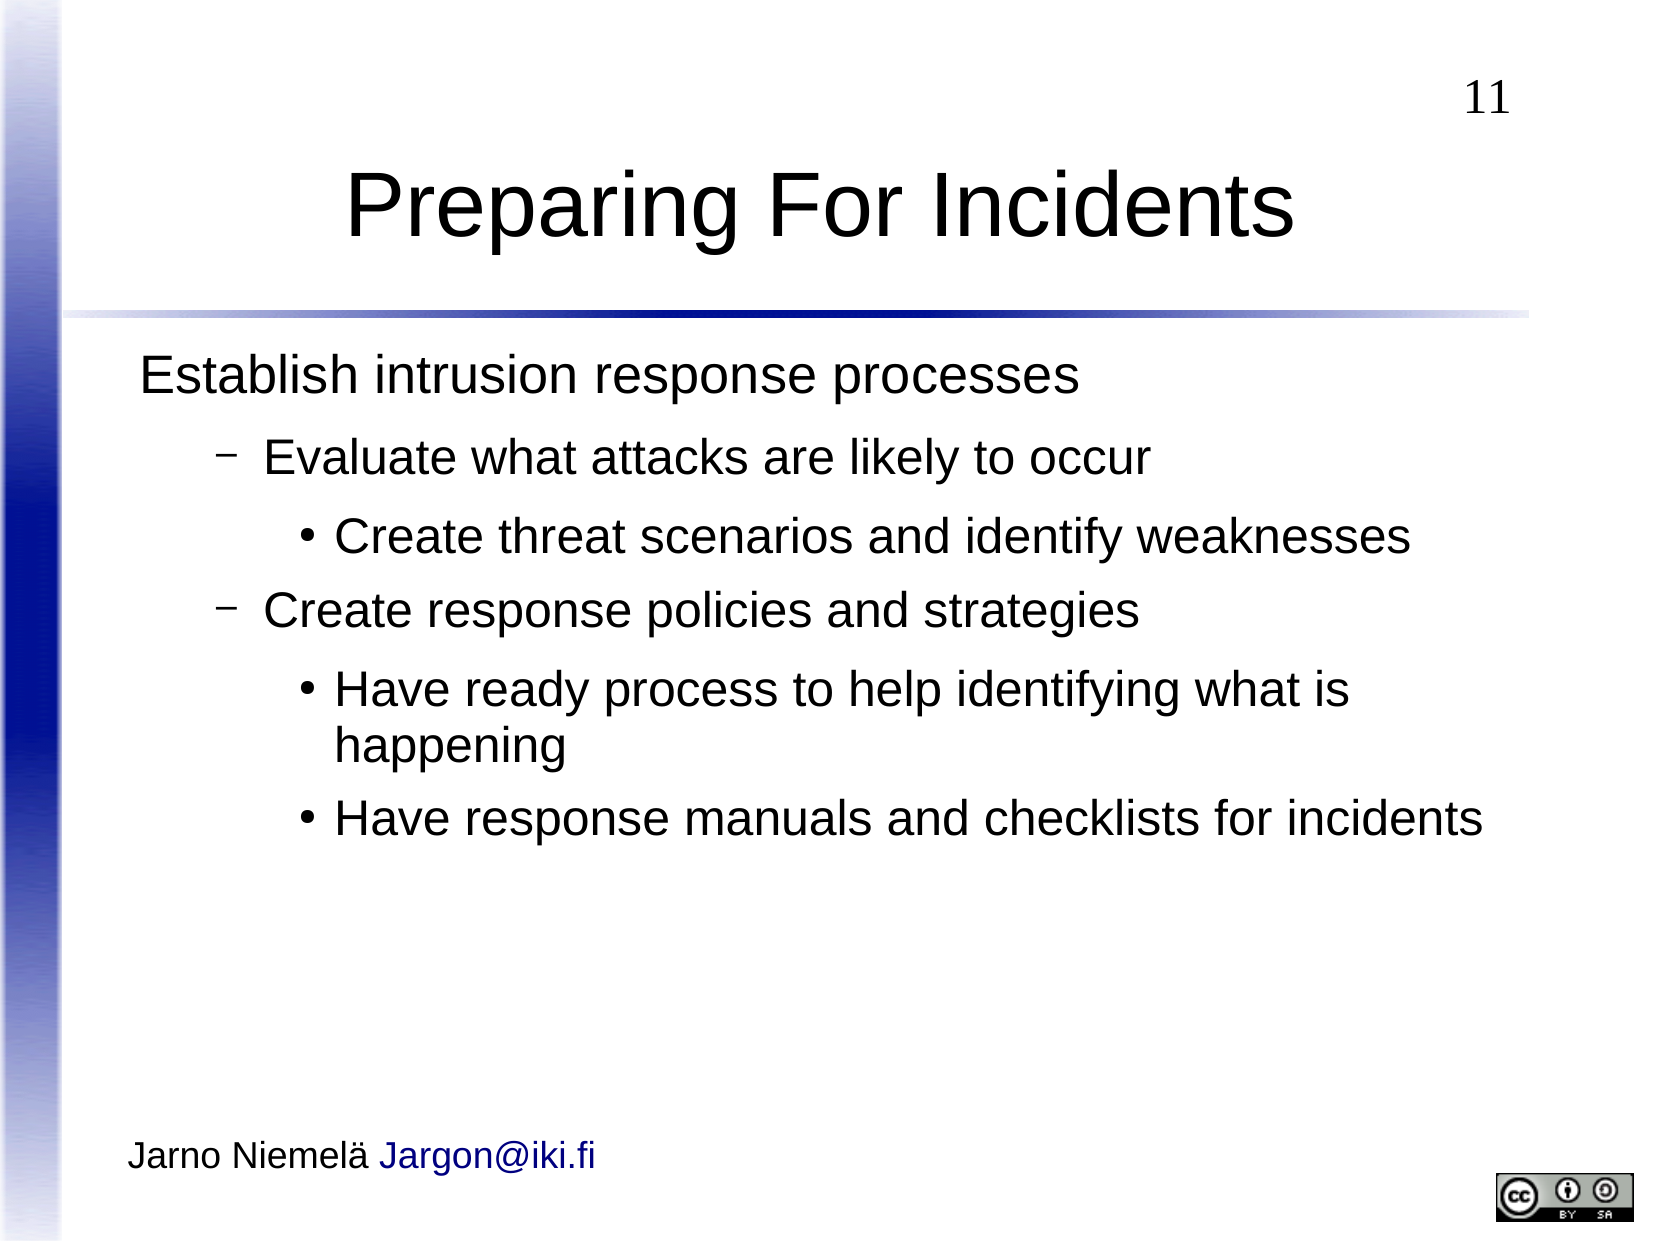

# Preparing For Incidents
Establish intrusion response processes
Evaluate what attacks are likely to occur
Create threat scenarios and identify weaknesses
Create response policies and strategies
Have ready process to help identifying what is happening
Have response manuals and checklists for incidents